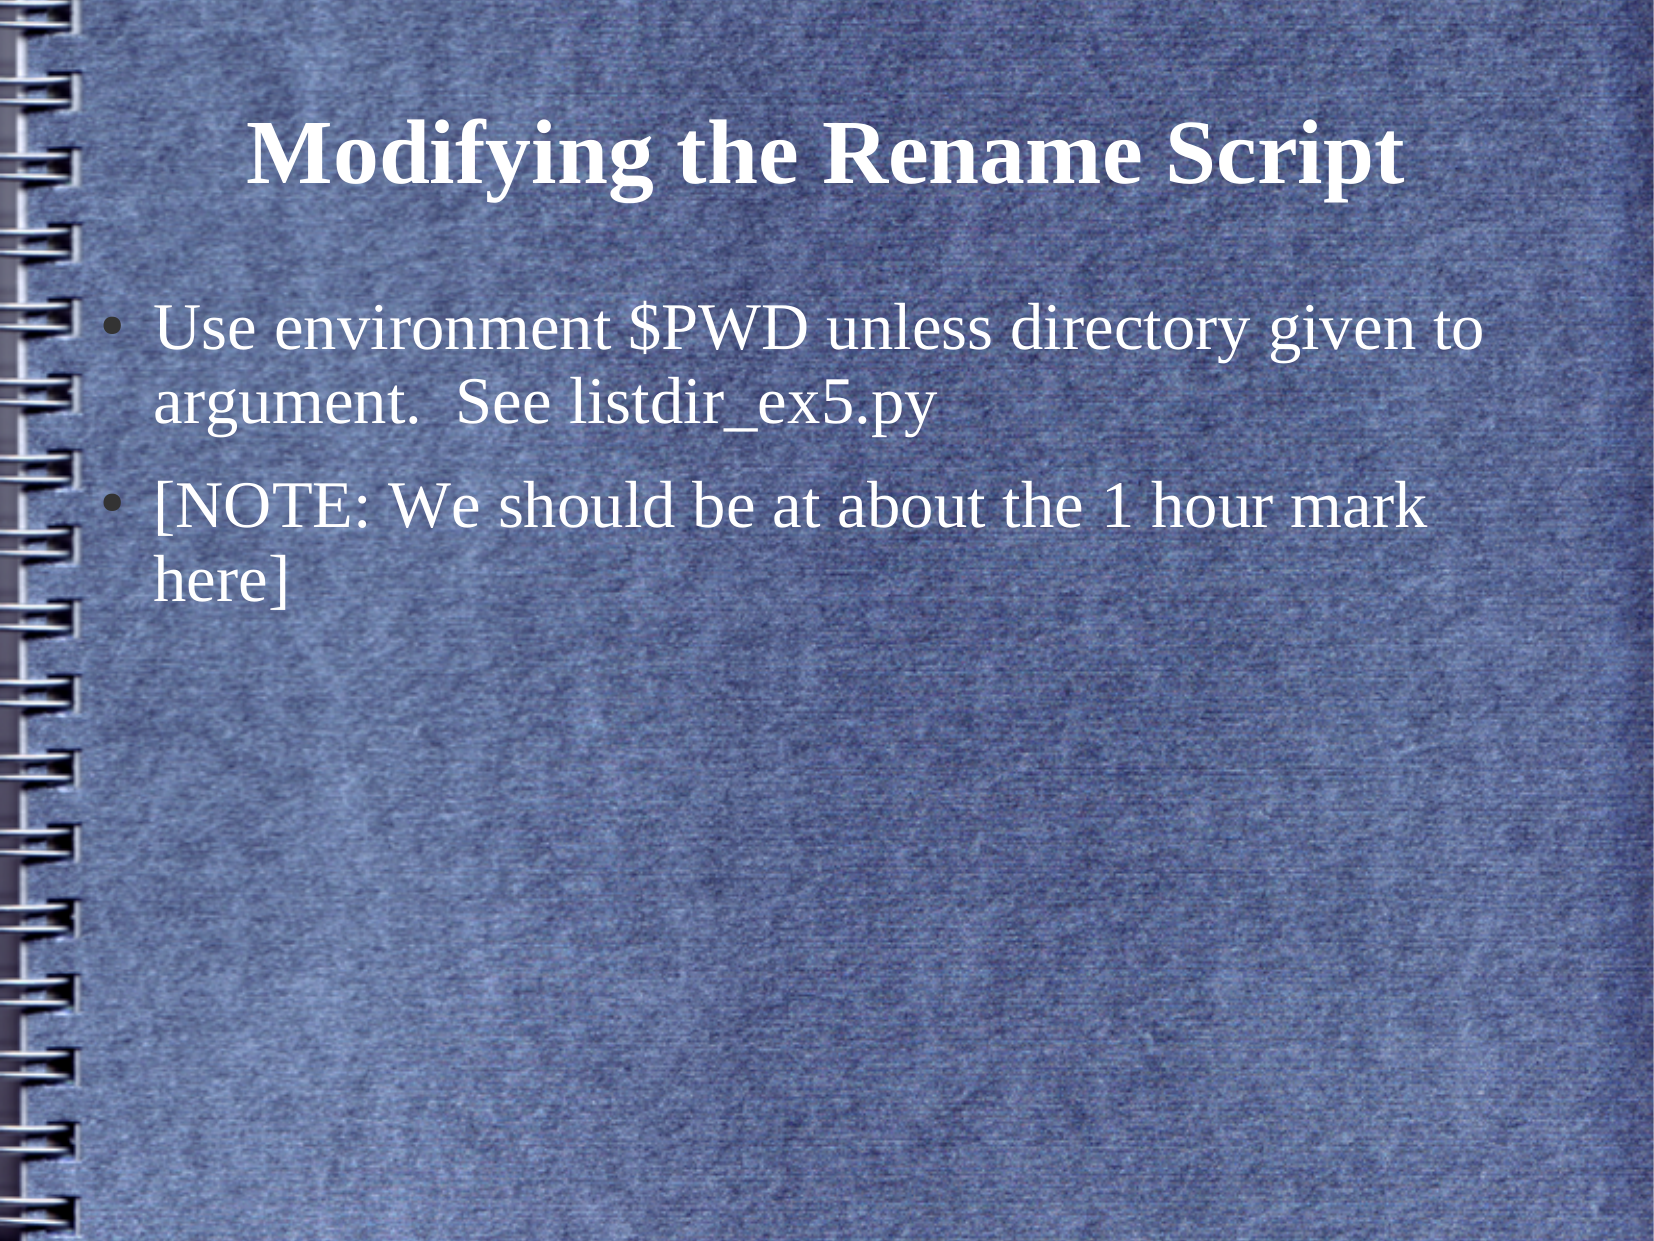

# Modifying the Rename Script
Use environment $PWD unless directory given to argument. See listdir_ex5.py
[NOTE: We should be at about the 1 hour mark here]